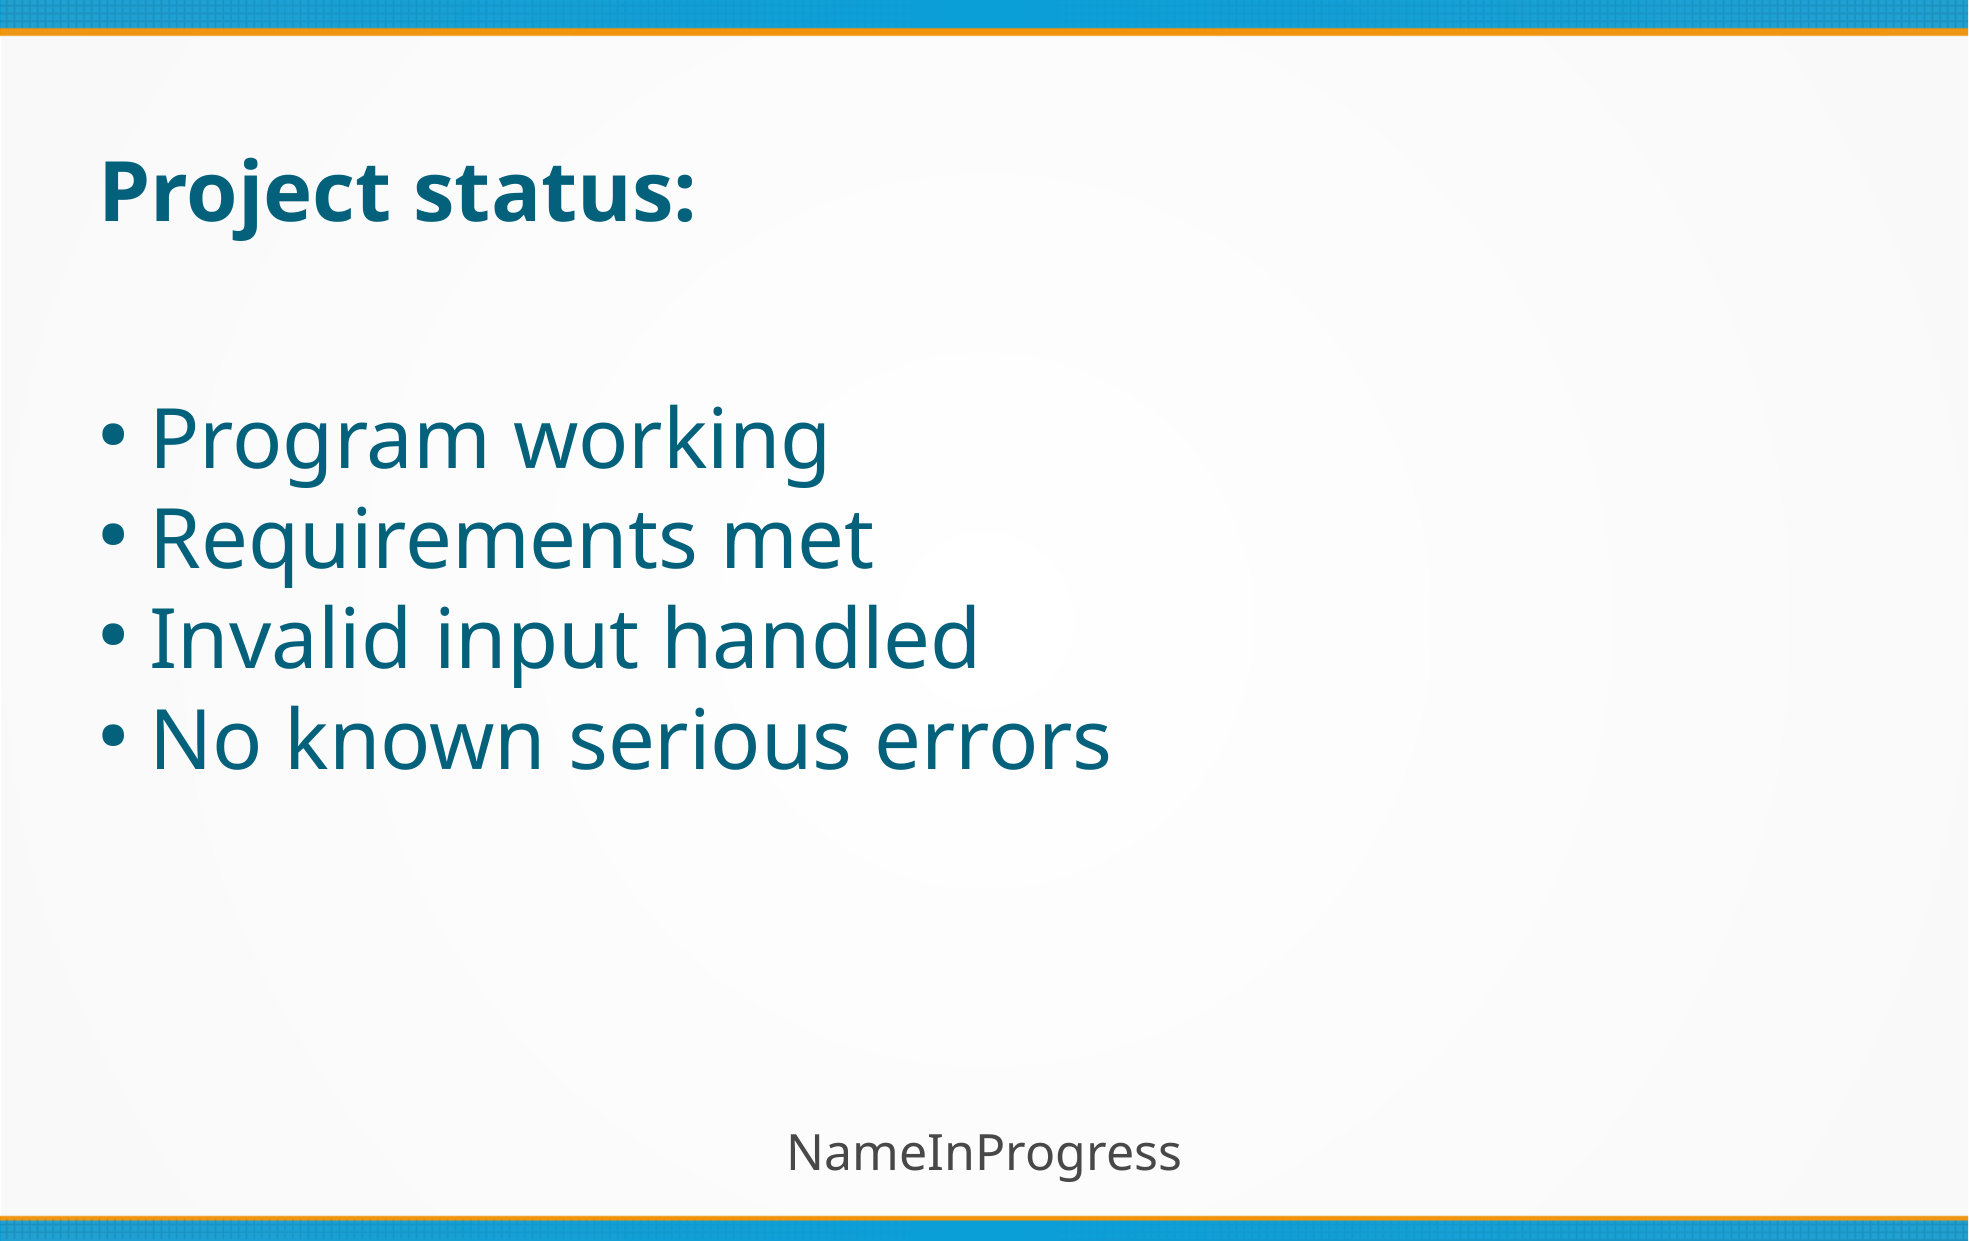

# Project status:
 Program working
 Requirements met
 Invalid input handled
 No known serious errors
NameInProgress